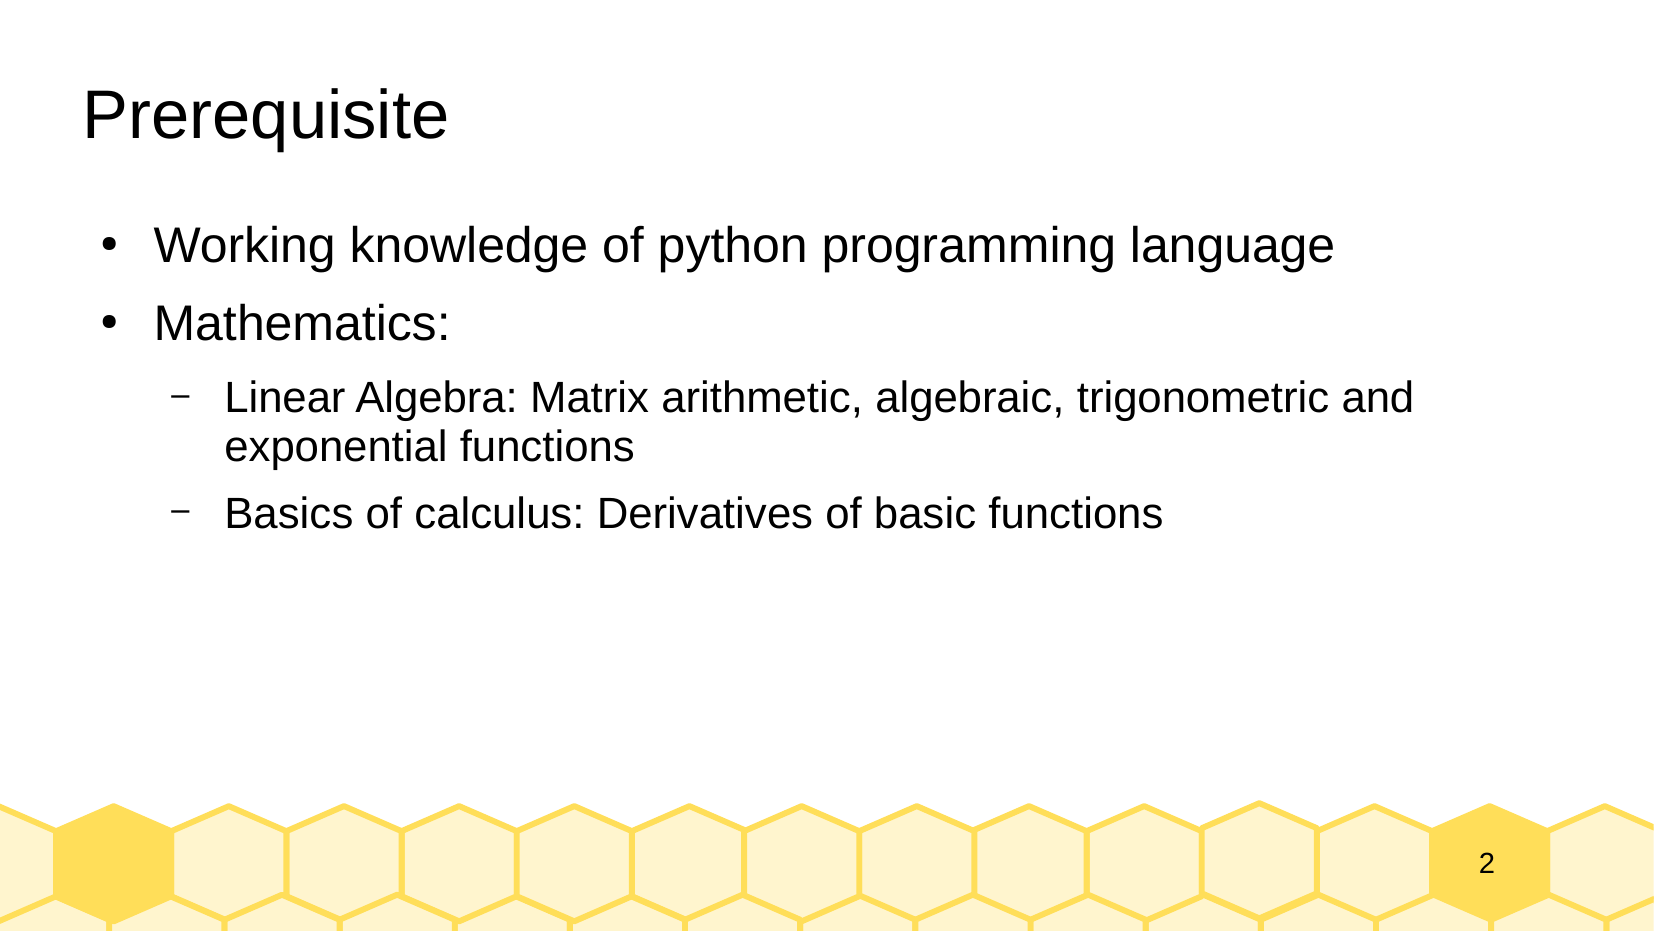

# Prerequisite
Working knowledge of python programming language
Mathematics:
Linear Algebra: Matrix arithmetic, algebraic, trigonometric and exponential functions
Basics of calculus: Derivatives of basic functions